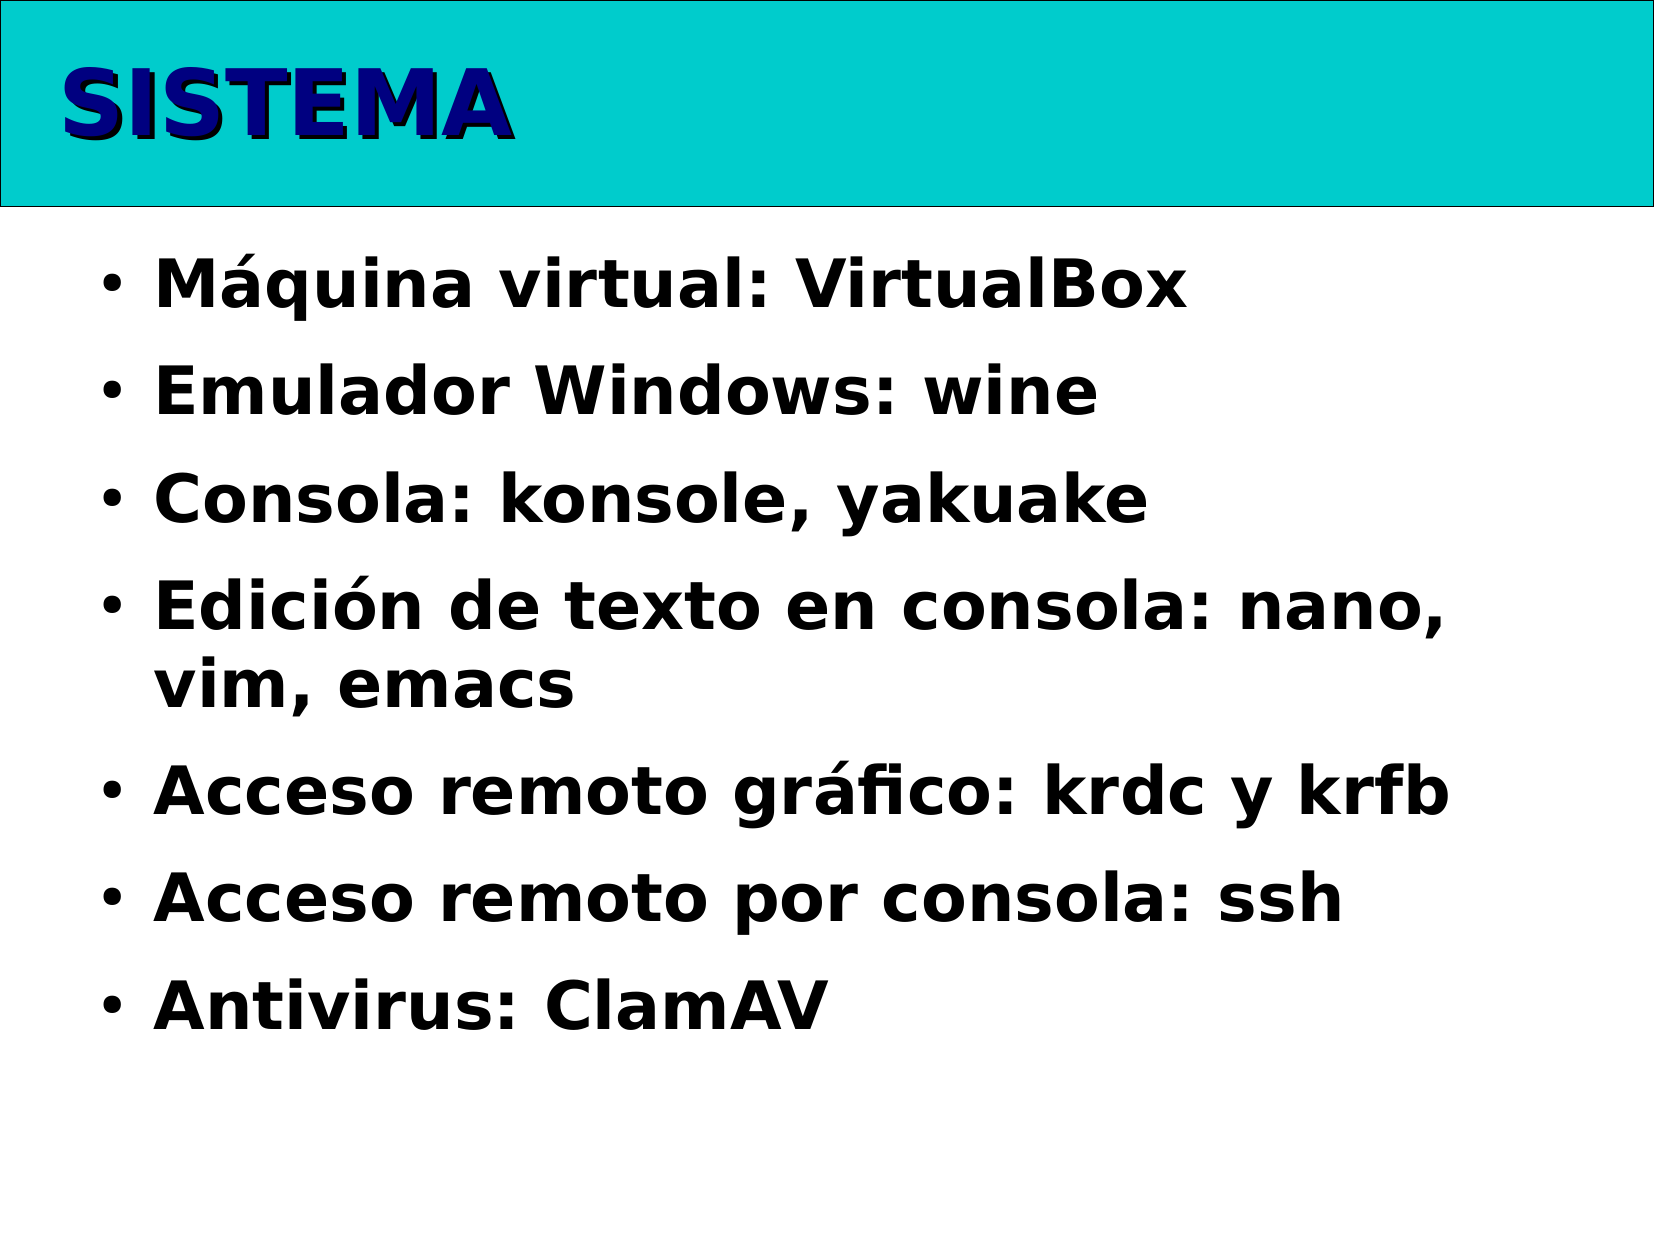

# SISTEMA
Máquina virtual: VirtualBox
Emulador Windows: wine
Consola: konsole, yakuake
Edición de texto en consola: nano, vim, emacs
Acceso remoto gráfico: krdc y krfb
Acceso remoto por consola: ssh
Antivirus: ClamAV